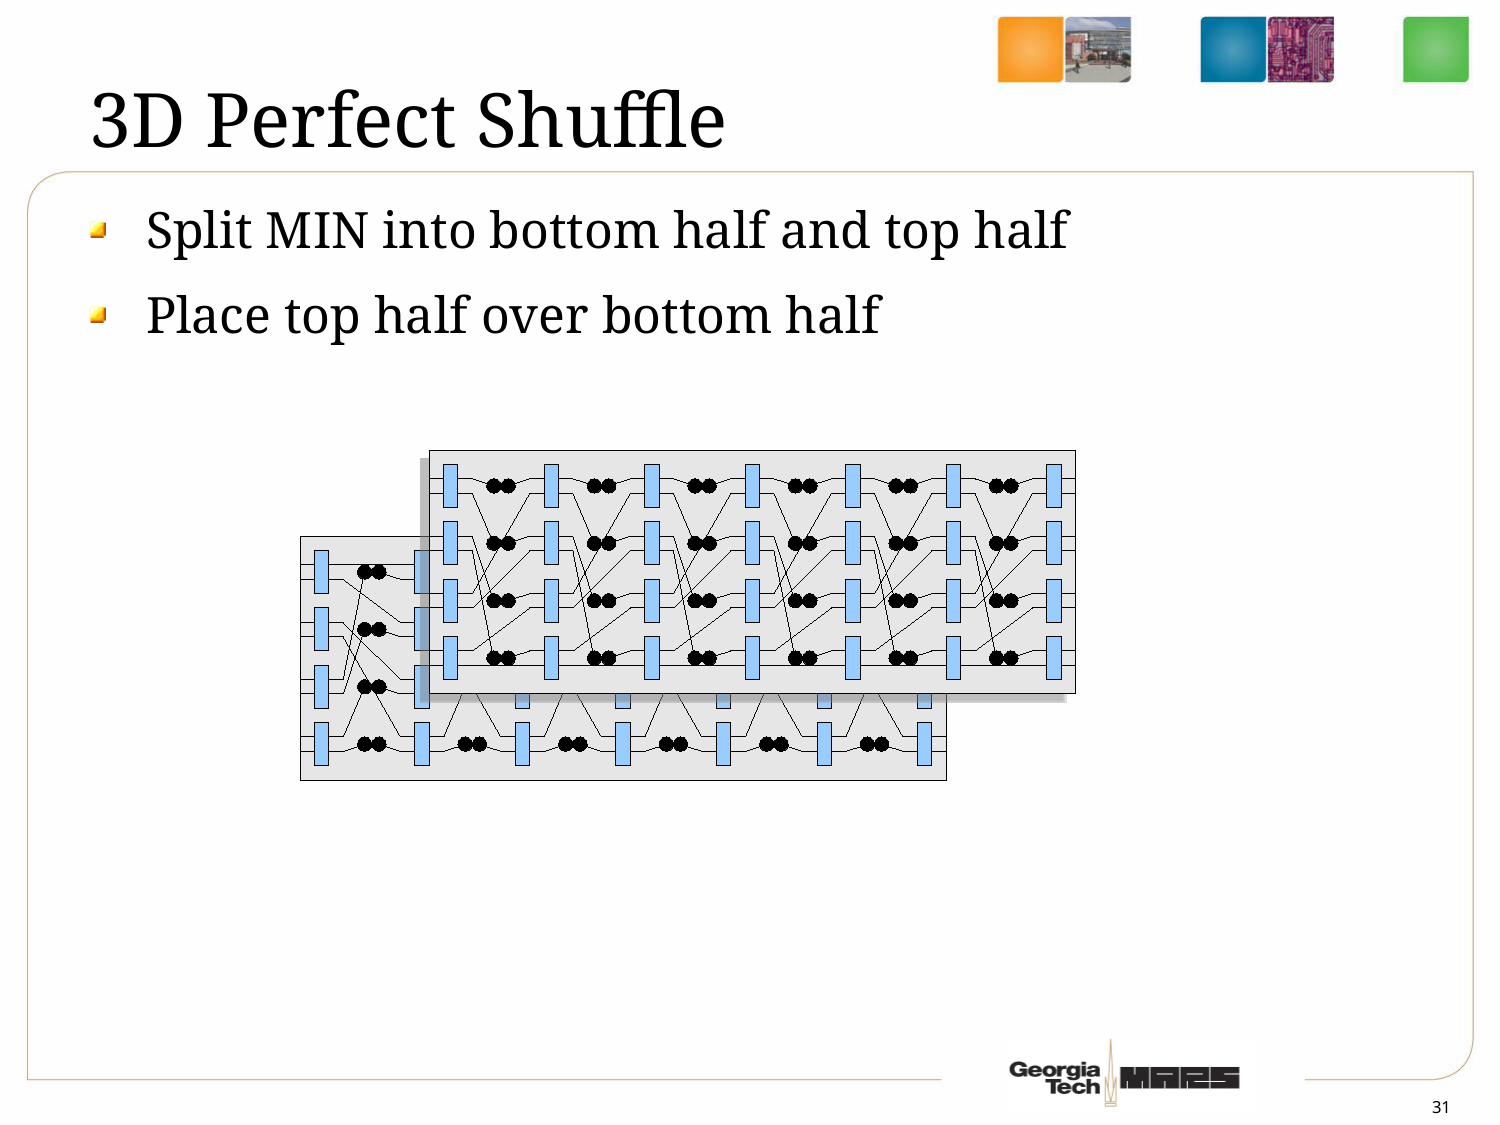

# 3D Perfect Shuffle
Split MIN into bottom half and top half
Place top half over bottom half
31